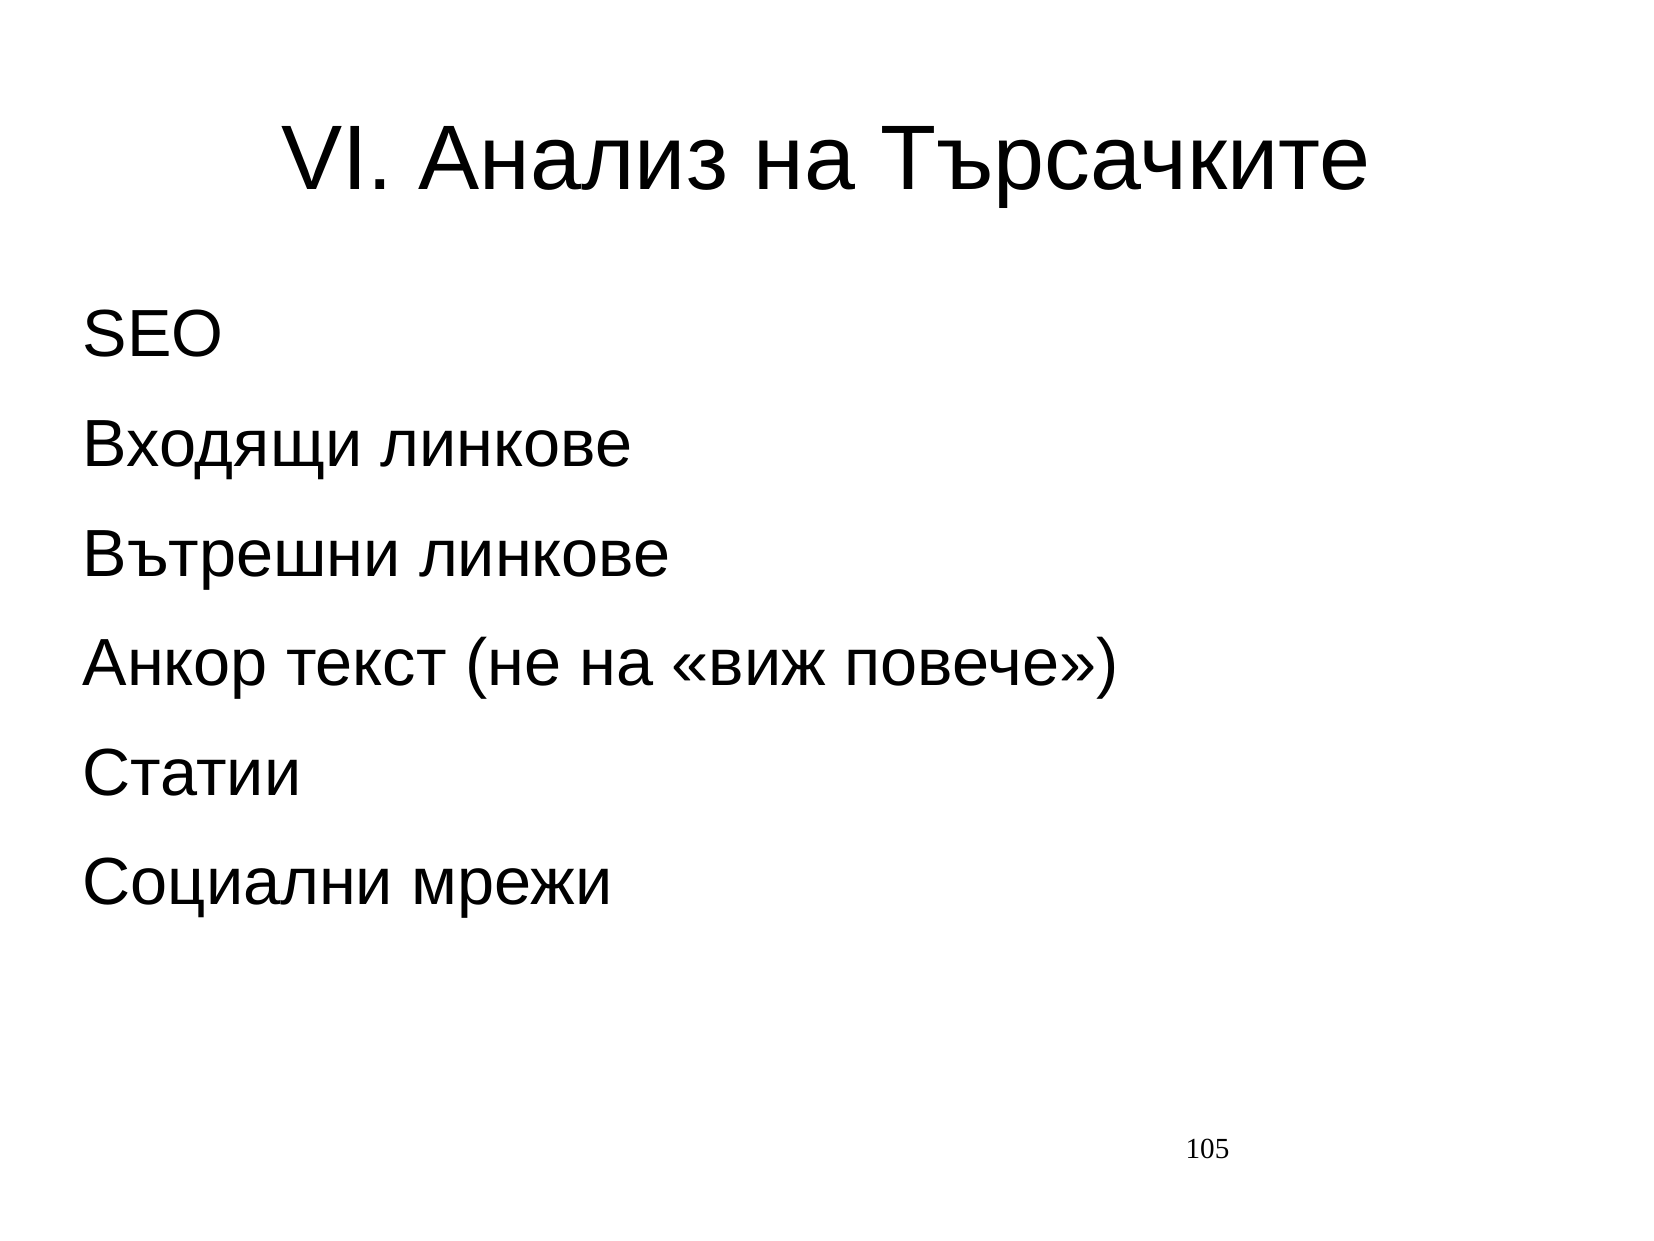

# VI. Анализ на Търсачките
SEO
Входящи линкове
Вътрешни линкове
Анкор текст (не на «виж повече»)
Статии
Социални мрежи